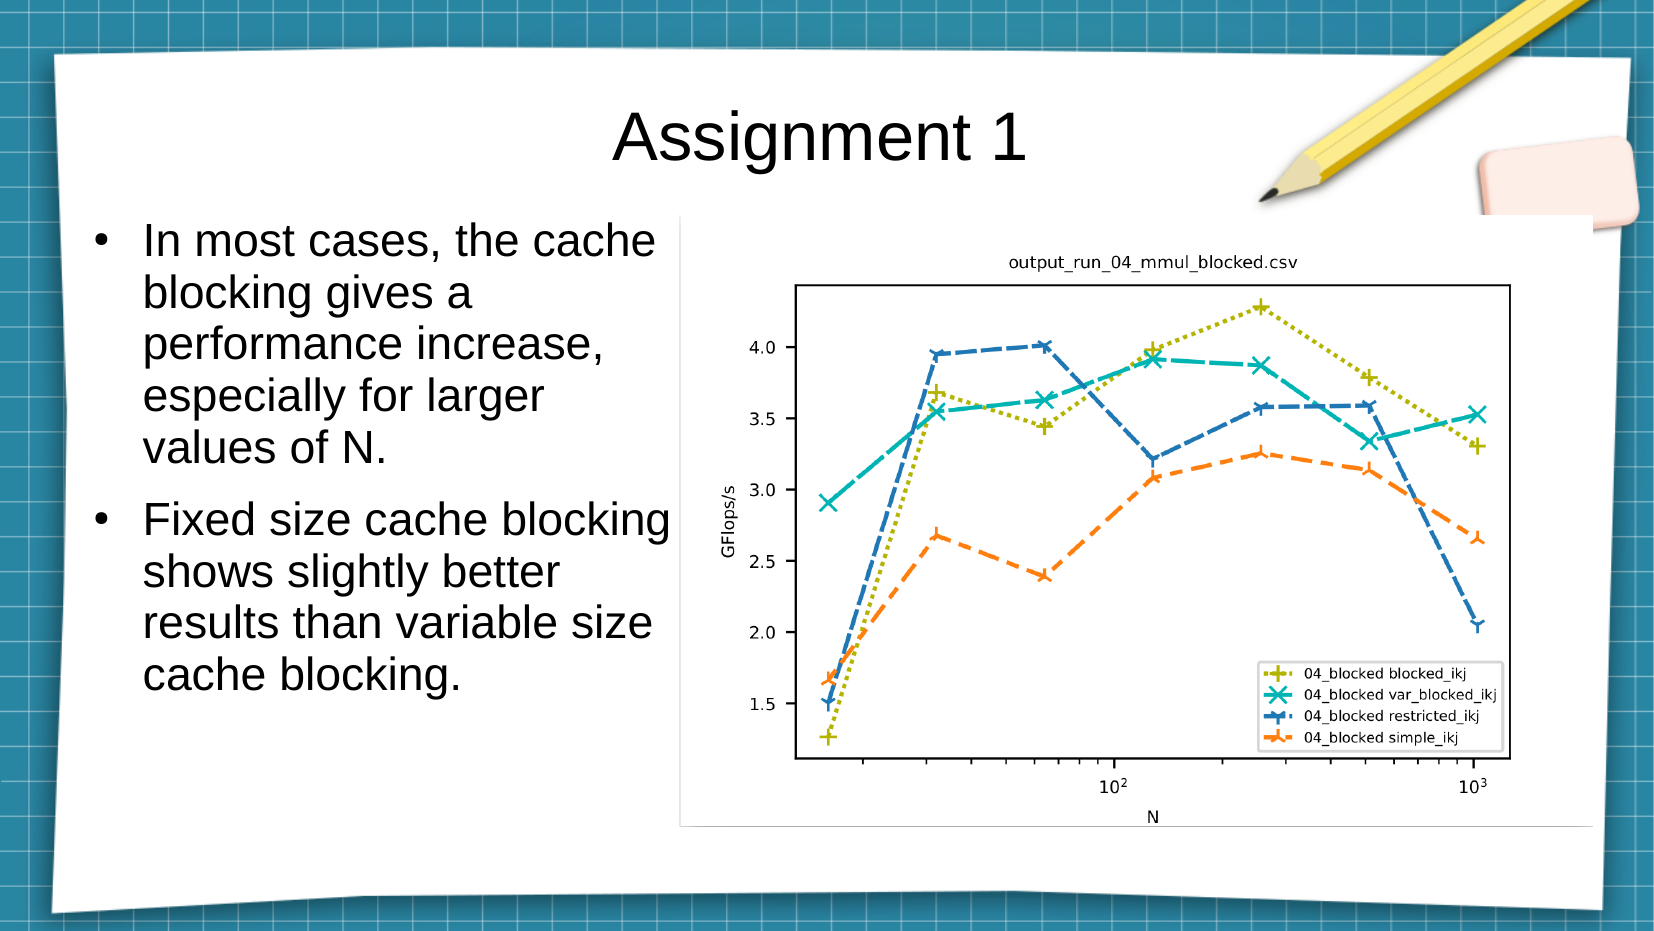

# Assignment 1
In most cases, the cache blocking gives a performance increase, especially for larger values of N.
Fixed size cache blocking shows slightly better results than variable size cache blocking.